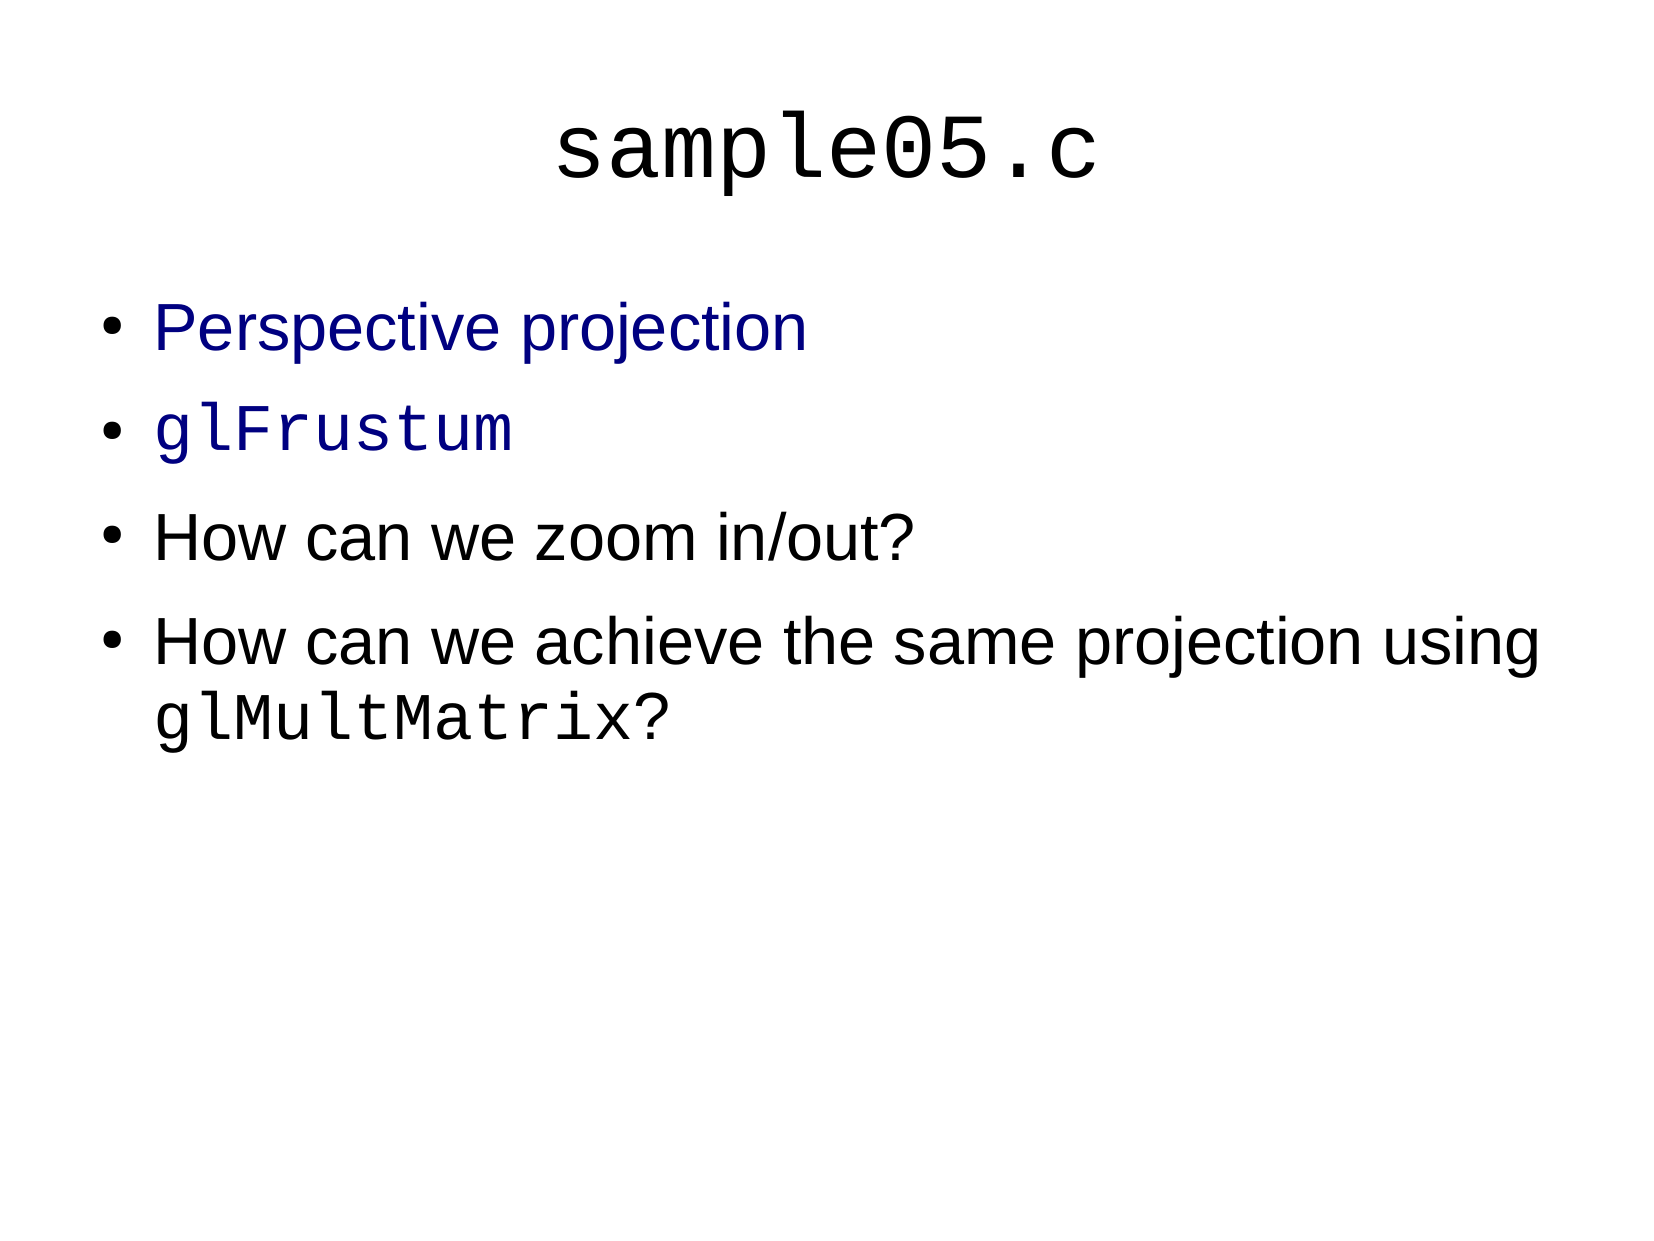

# sample05.c
Perspective projection
glFrustum
How can we zoom in/out?
How can we achieve the same projection using glMultMatrix?